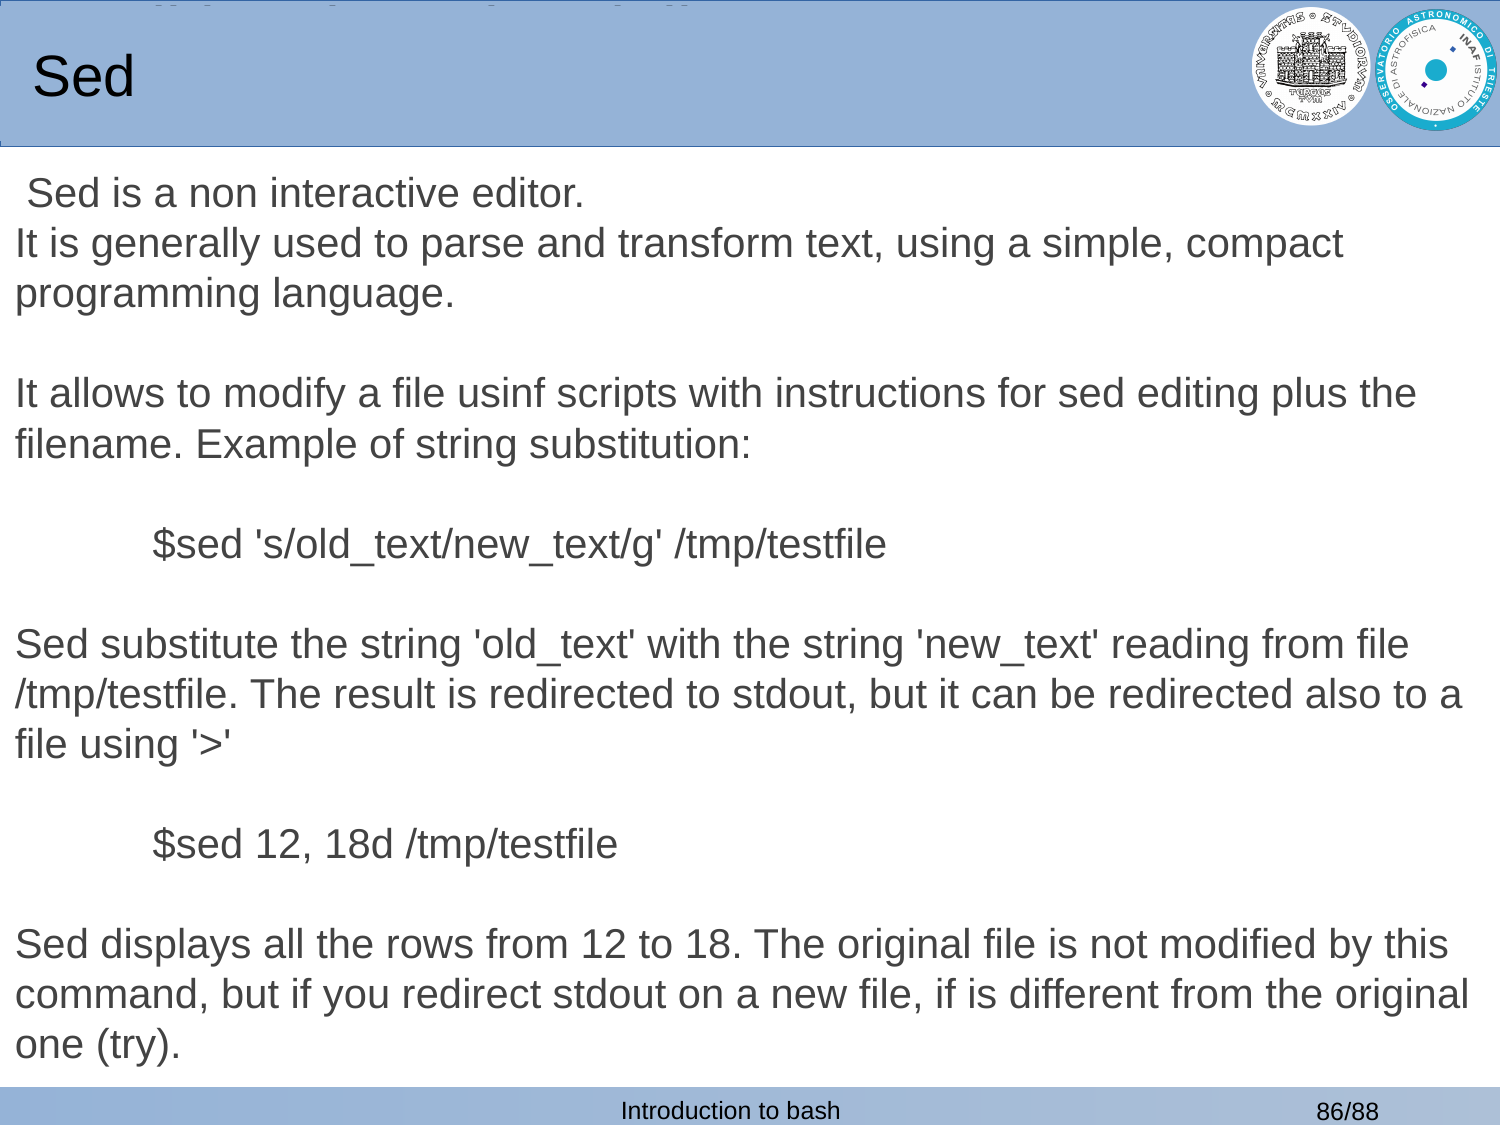

Traditional service delivery
Sed
# Sed is a non interactive editor.
It is generally used to parse and transform text, using a simple, compact programming language.
It allows to modify a file usinf scripts with instructions for sed editing plus the filename. Example of string substitution:
 $sed 's/old_text/new_text/g' /tmp/testfile
Sed substitute the string 'old_text' with the string 'new_text' reading from file /tmp/testfile. The result is redirected to stdout, but it can be redirected also to a file using '>'
 $sed 12, 18d /tmp/testfile
Sed displays all the rows from 12 to 18. The original file is not modified by this command, but if you redirect stdout on a new file, if is different from the original one (try).